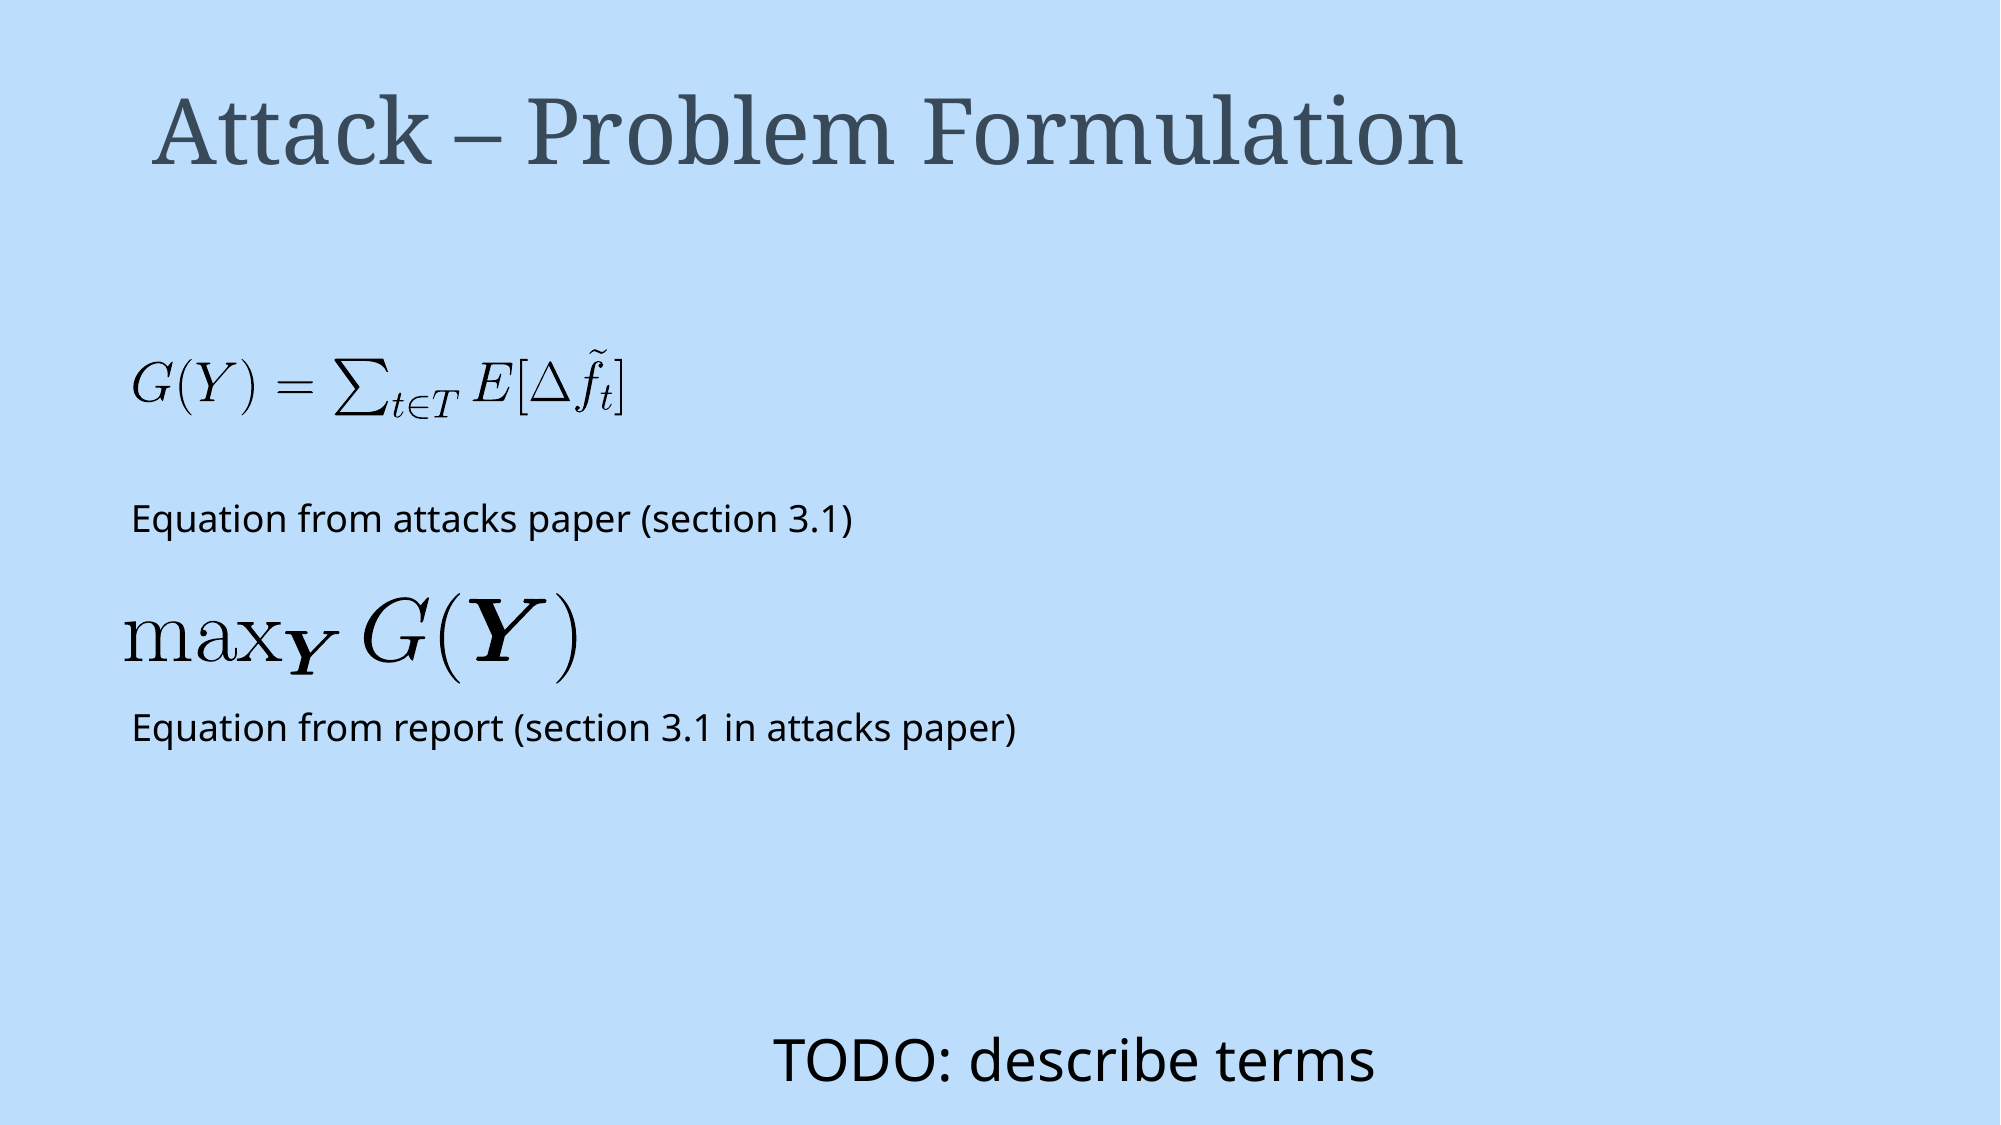

# Attack – Problem Formulation
Equation from attacks paper (section 3.1)
​
Equation from report​ (section 3.1 in attacks paper)
TODO: describe terms​
​​
​